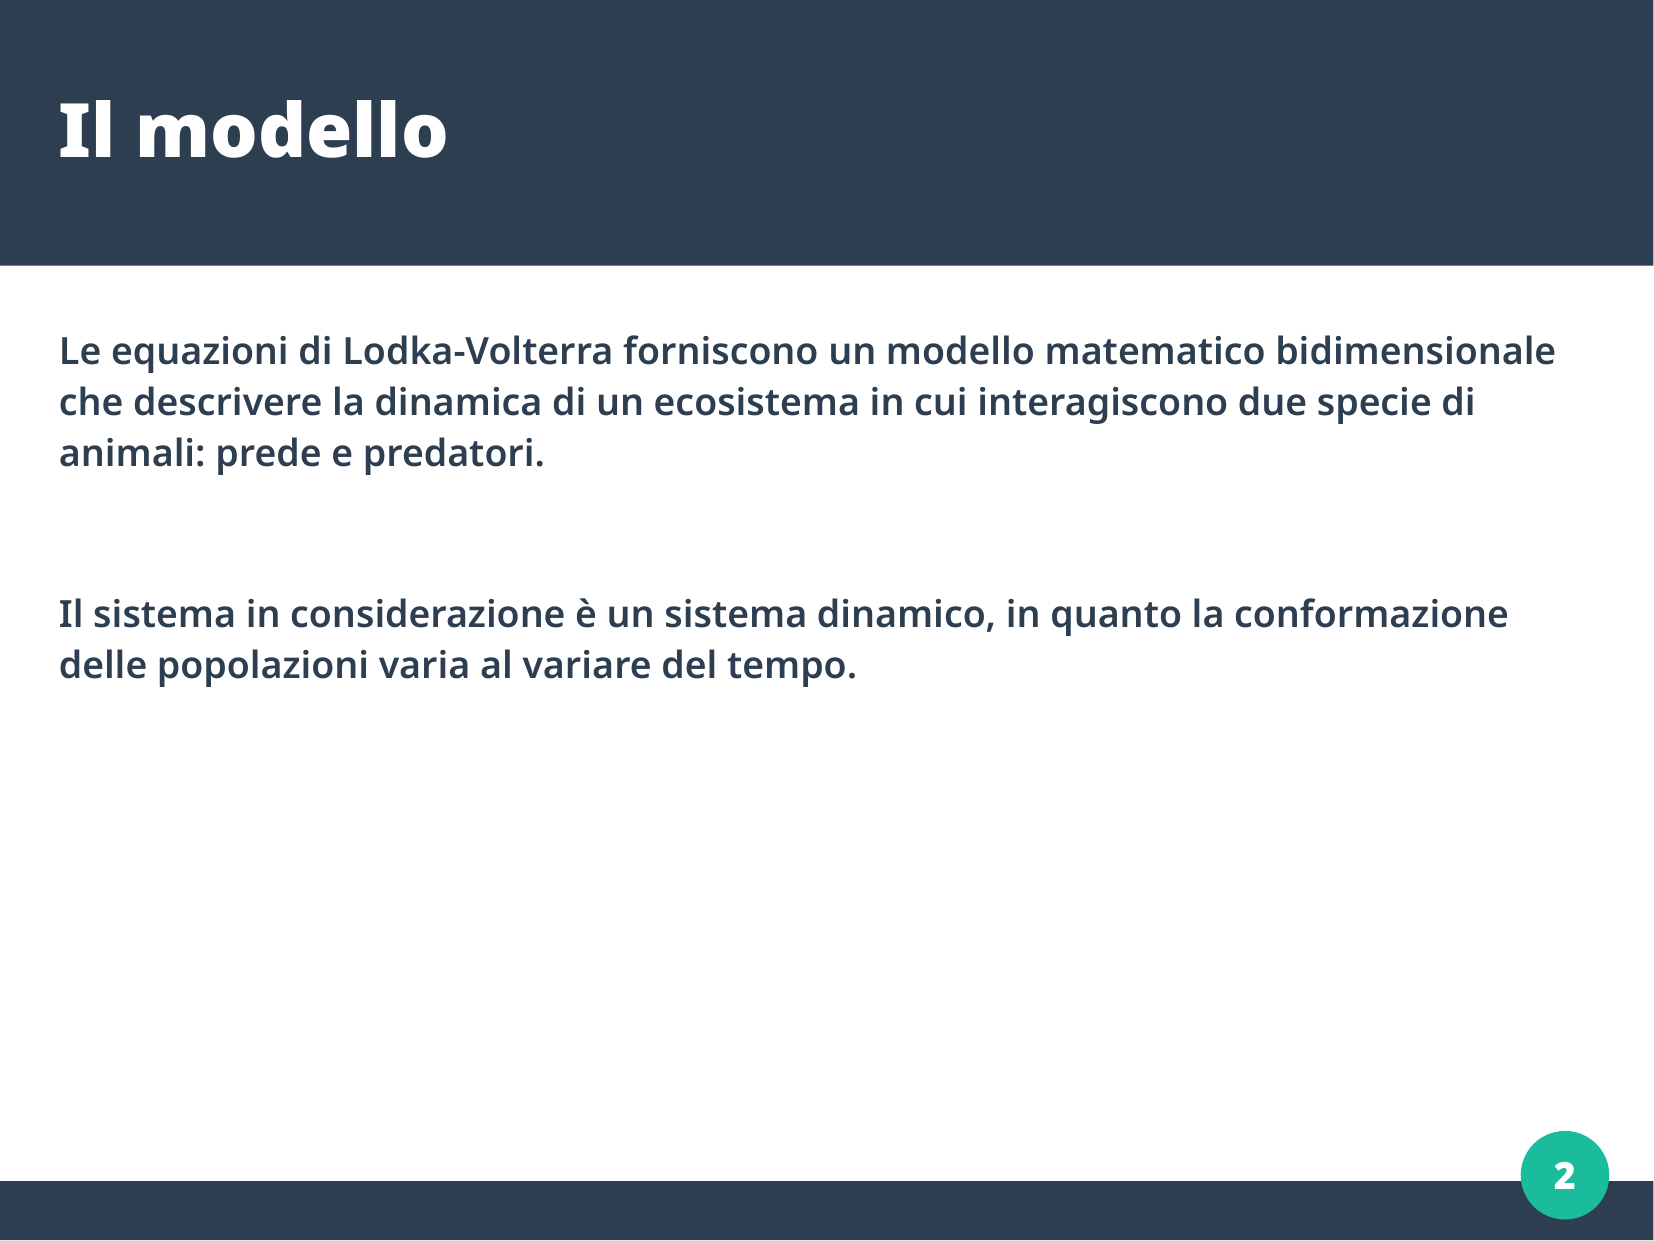

# Il modello
Le equazioni di Lodka-Volterra forniscono un modello matematico bidimensionale che descrivere la dinamica di un ecosistema in cui interagiscono due specie di animali: prede e predatori.
Il sistema in considerazione è un sistema dinamico, in quanto la conformazione delle popolazioni varia al variare del tempo.
2